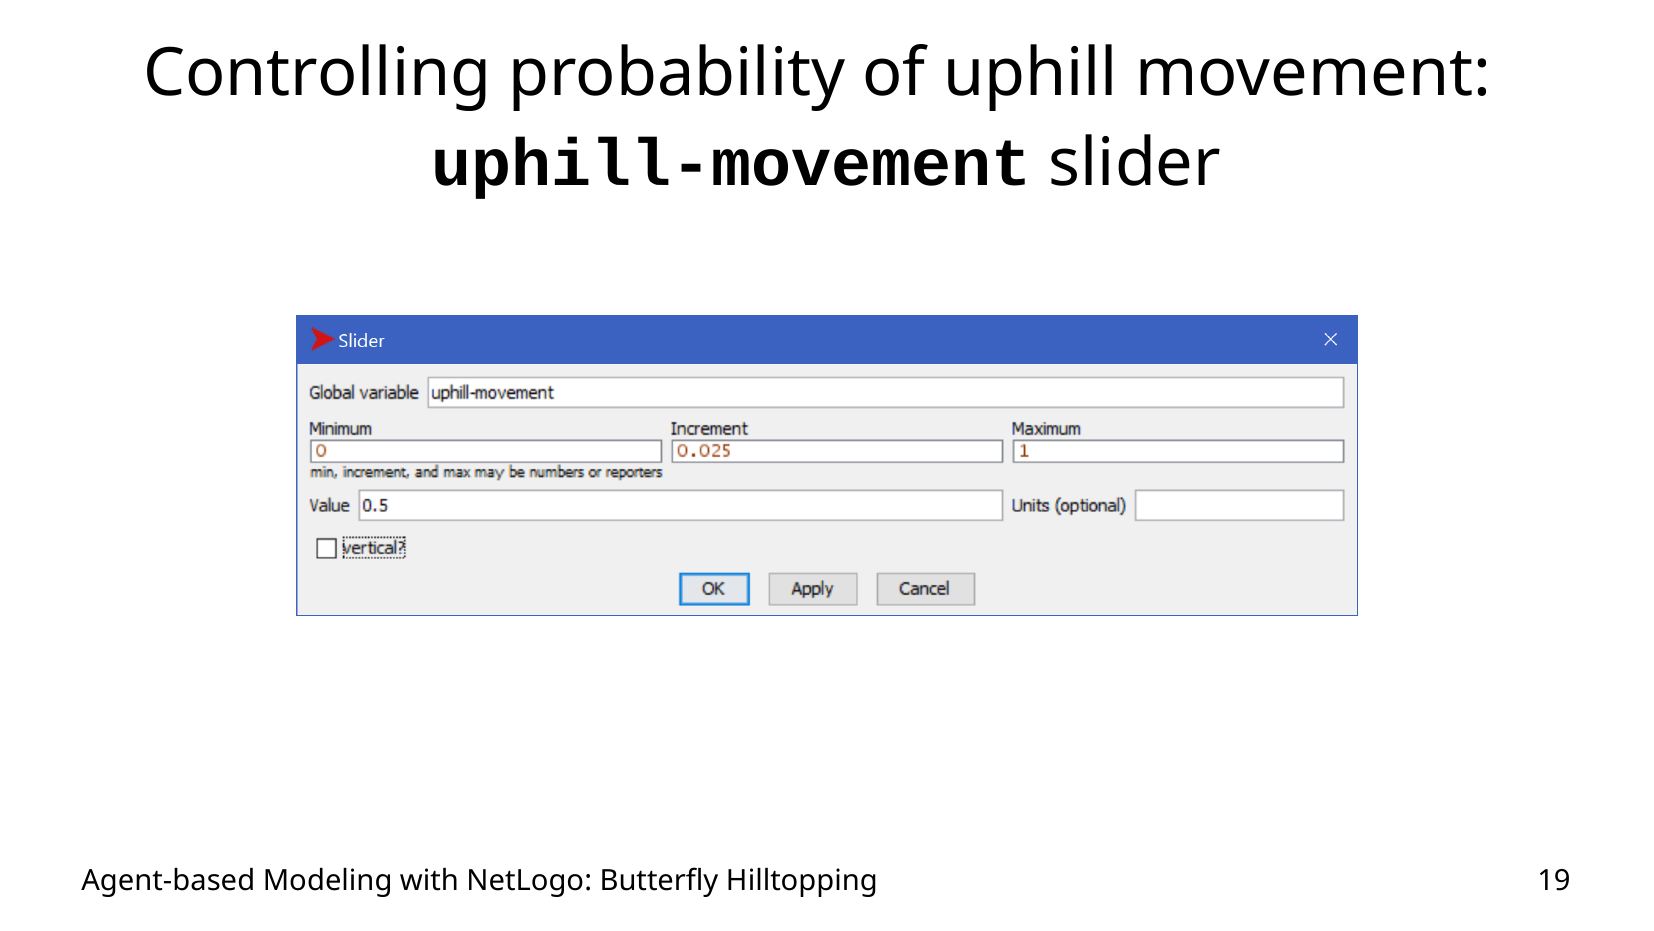

# Controlling probability of uphill movement: uphill-movement slider
Agent-based Modeling with NetLogo: Butterfly Hilltopping
19